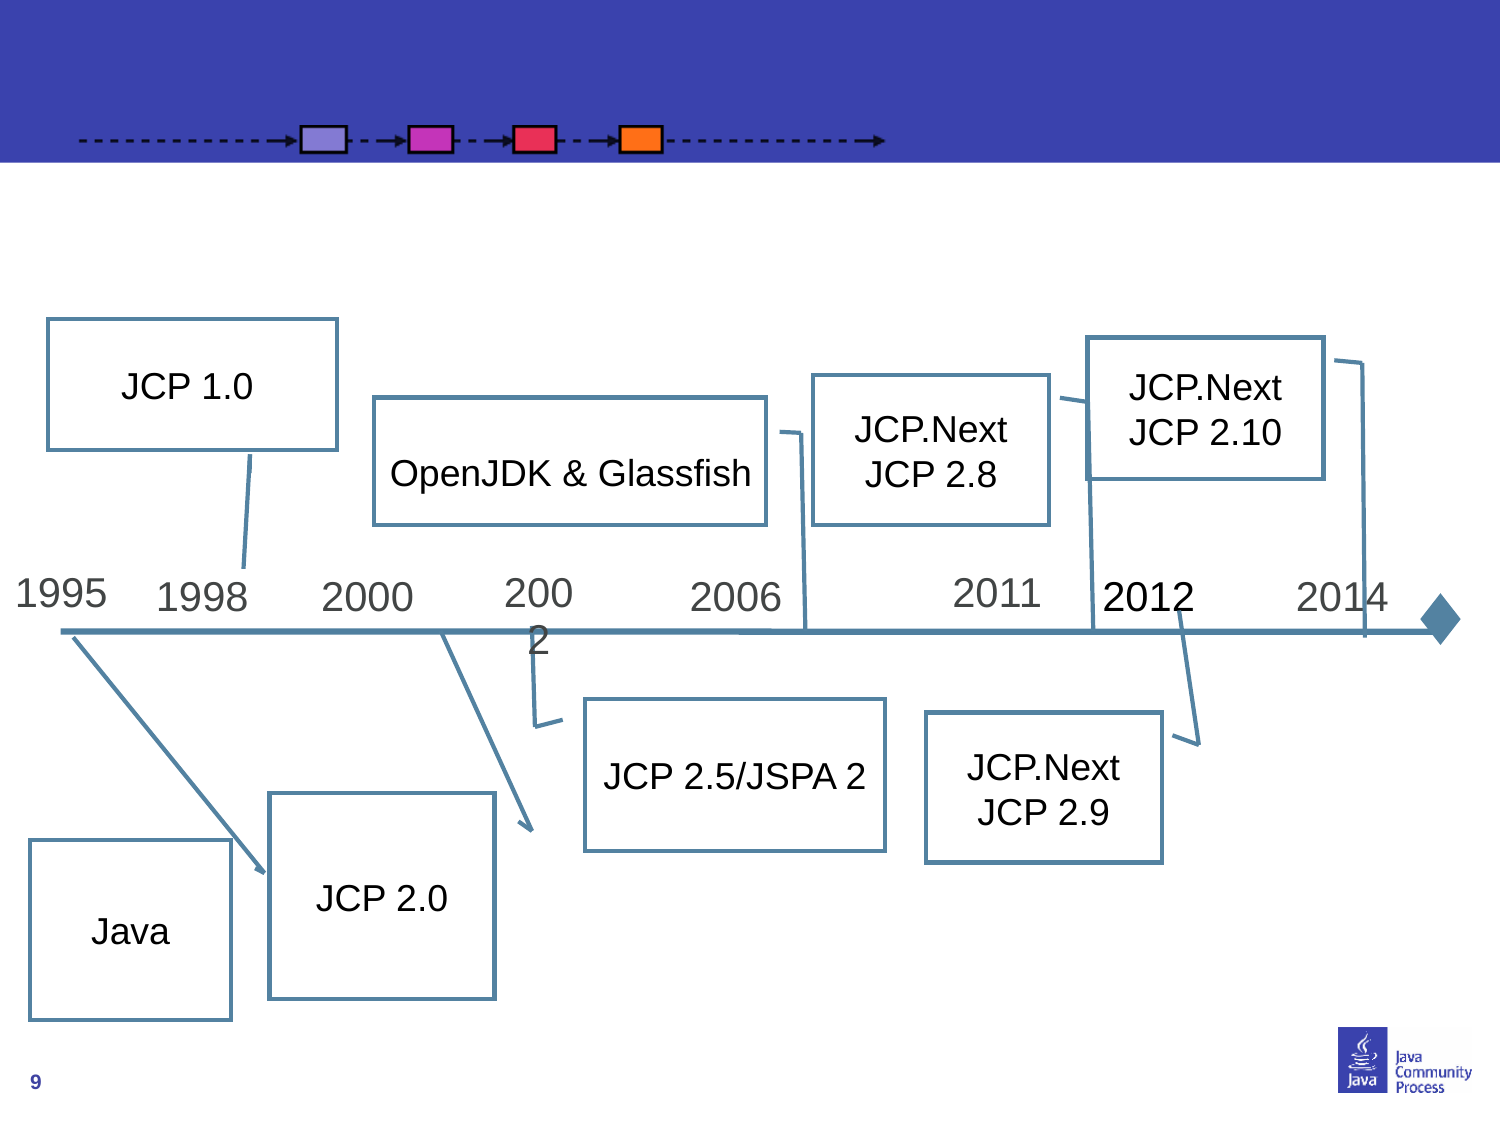

JCP 1.0
JCP.Next JCP 2.10
JCP.Next
JCP 2.8
OpenJDK & Glassfish
1995
1998
2000
2002
2006
2011
2012
2014
JCP 3.0++
JCP 2.5/JSPA 2
JCP.Next
JCP 2.9
JCP 2.0
Java